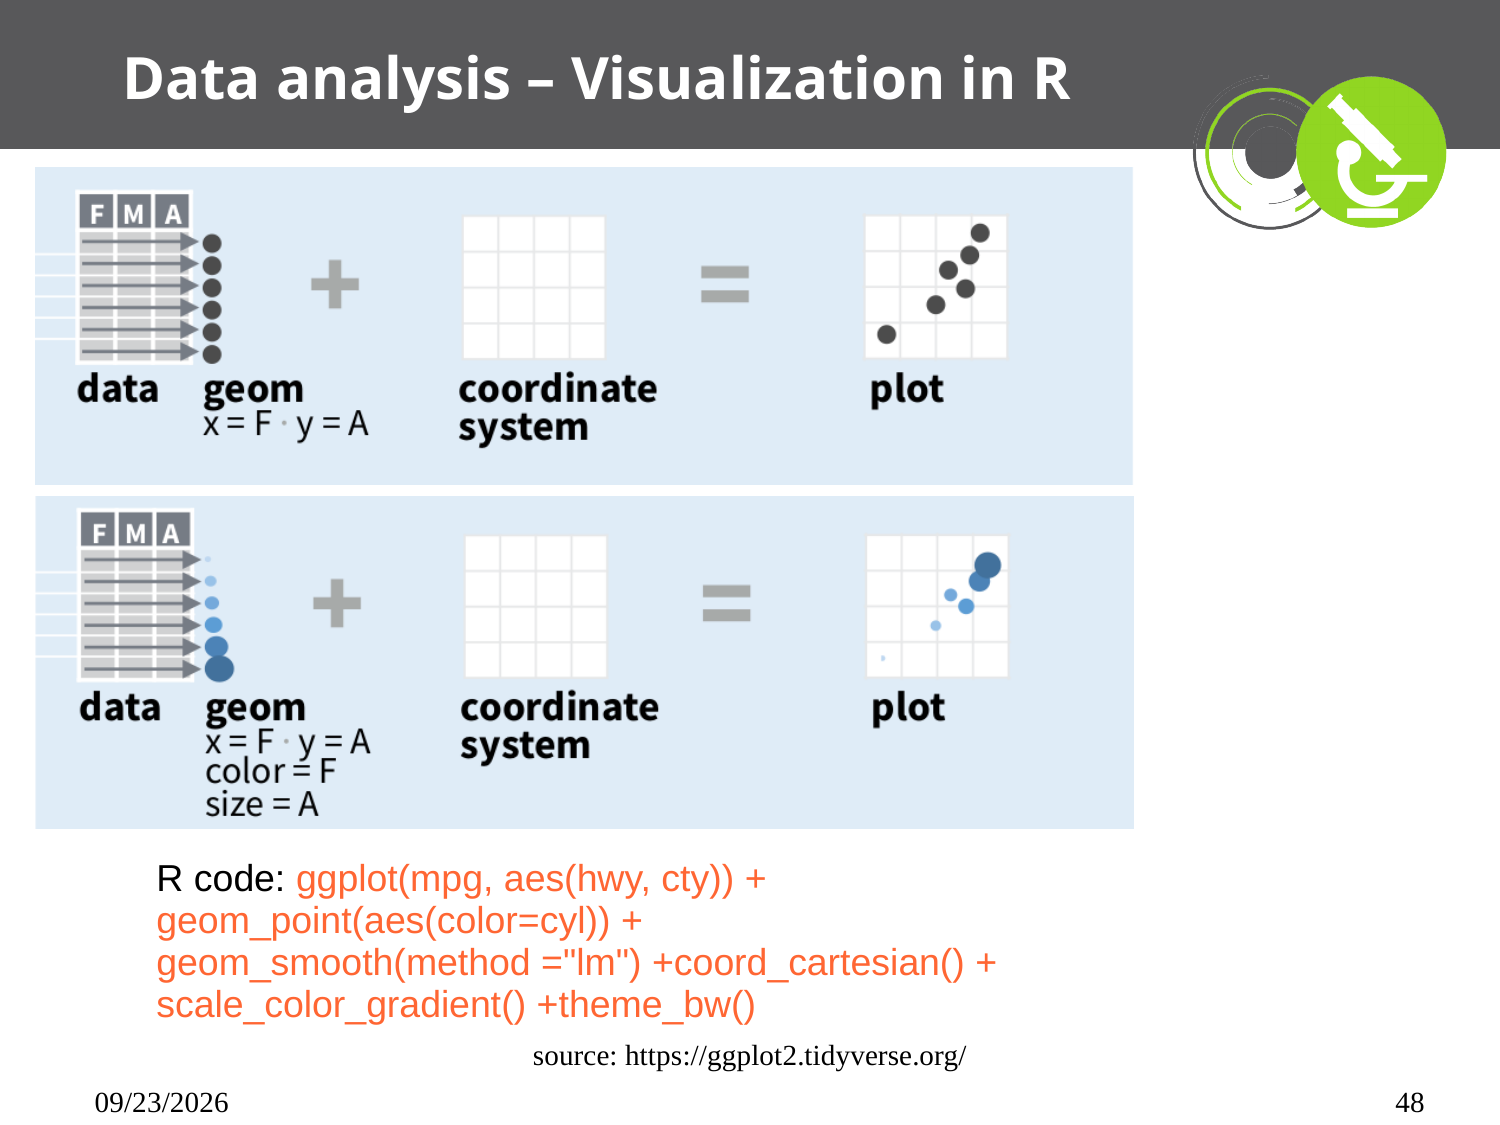

# Data analysis – Visualization in R
R code: ggplot(mpg, aes(hwy, cty)) +
geom_point(aes(color=cyl)) +
geom_smooth(method ="lm") +coord_cartesian() +
scale_color_gradient() +theme_bw()
source: https://ggplot2.tidyverse.org/
48